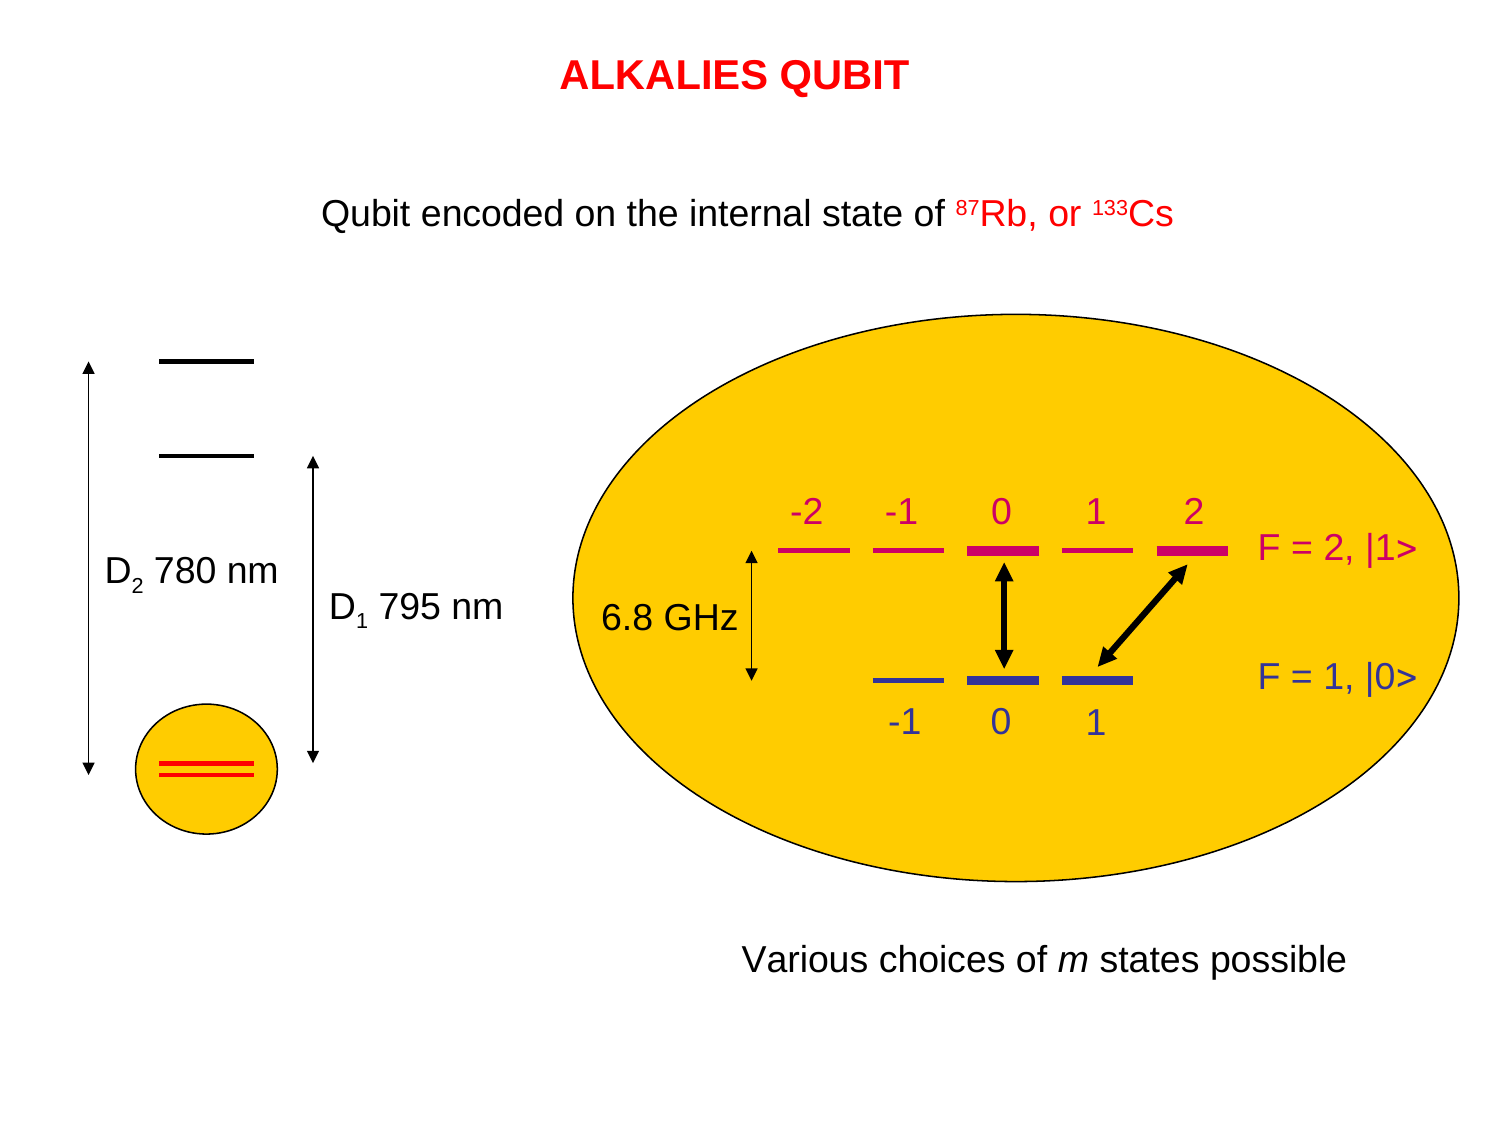

ALKALIES QUBIT
Qubit encoded on the internal state of 87Rb, or 133Cs
D2 780 nm
D1 795 nm
-2
-1
0
1
2
F = 2, |1>
6.8 GHz
F = 1, |0>
-1
0
1
Various choices of m states possible